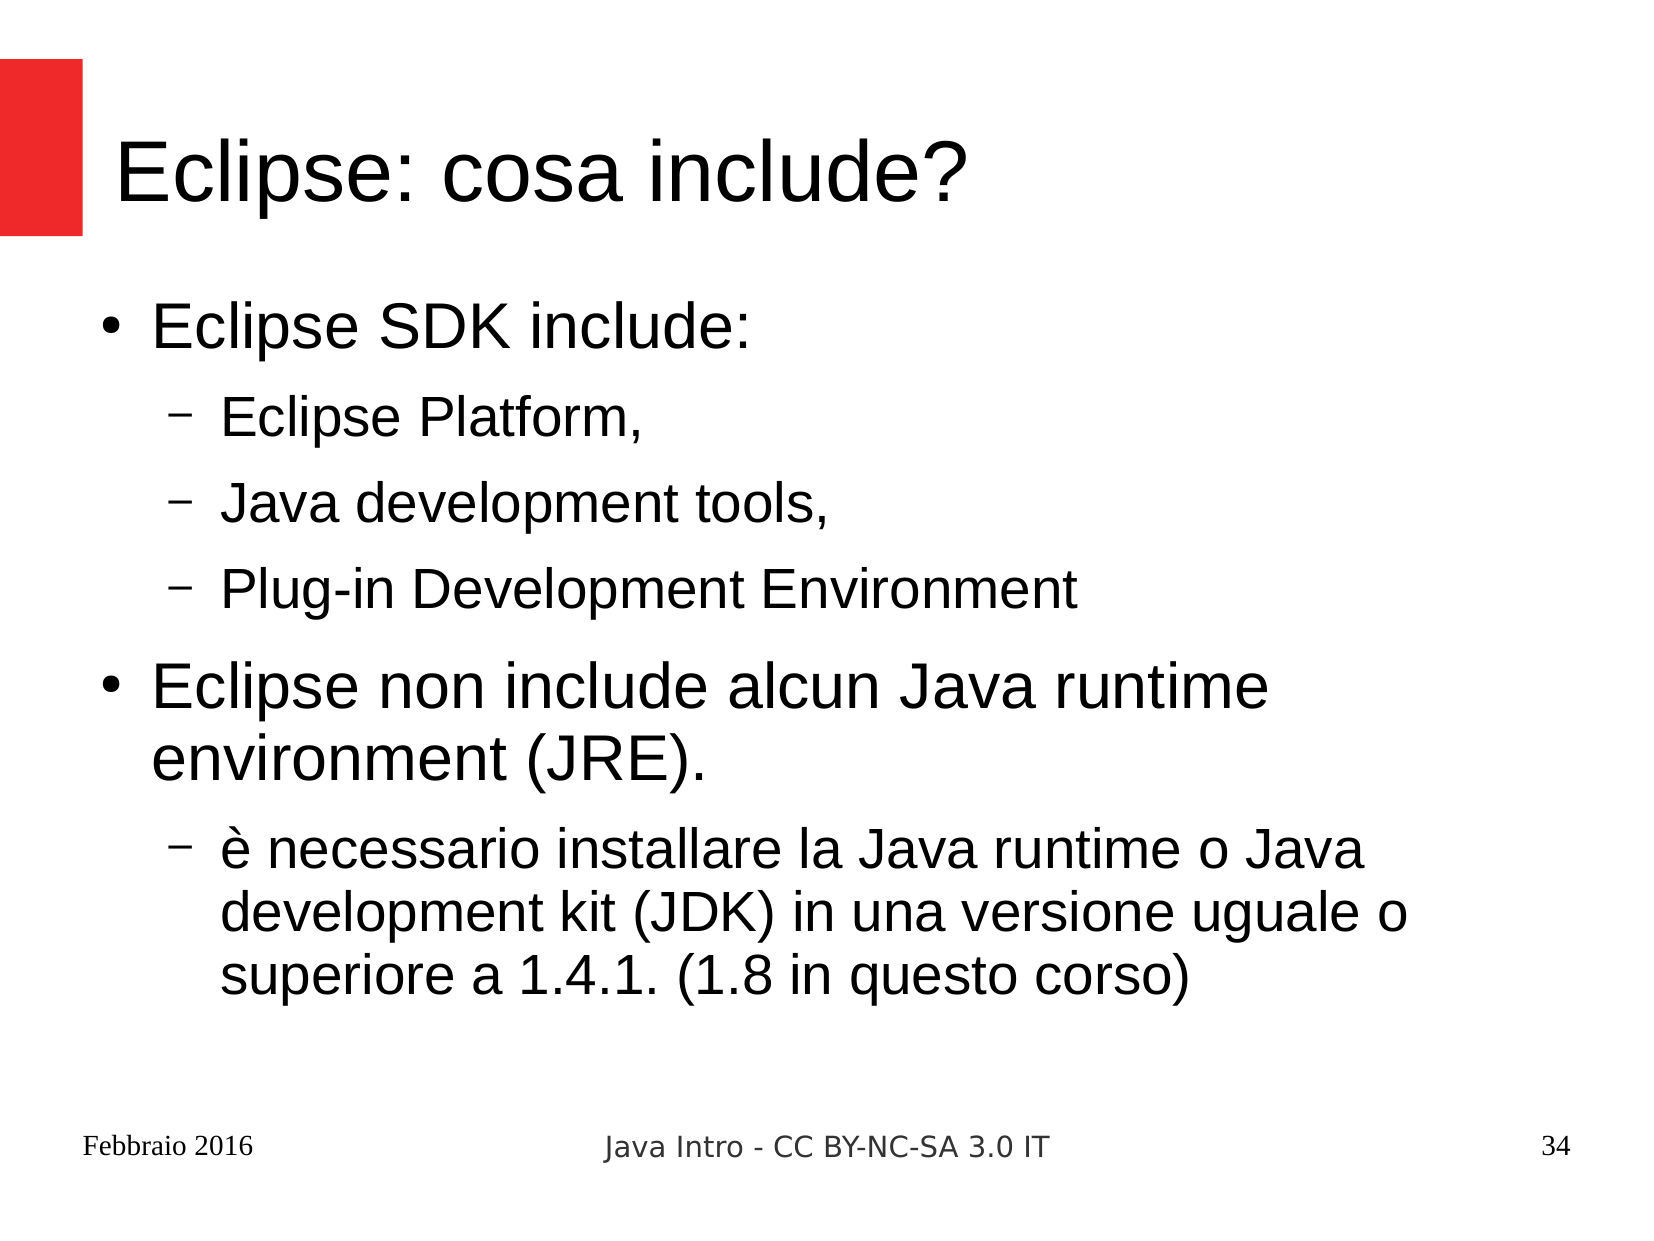

# Eclipse: cosa include?
Eclipse SDK include:
Eclipse Platform,
Java development tools,
Plug-in Development Environment
Eclipse non include alcun Java runtime environment (JRE).
è necessario installare la Java runtime o Java development kit (JDK) in una versione uguale o superiore a 1.4.1. (1.8 in questo corso)
Your Date Here
Your Footer Here
34